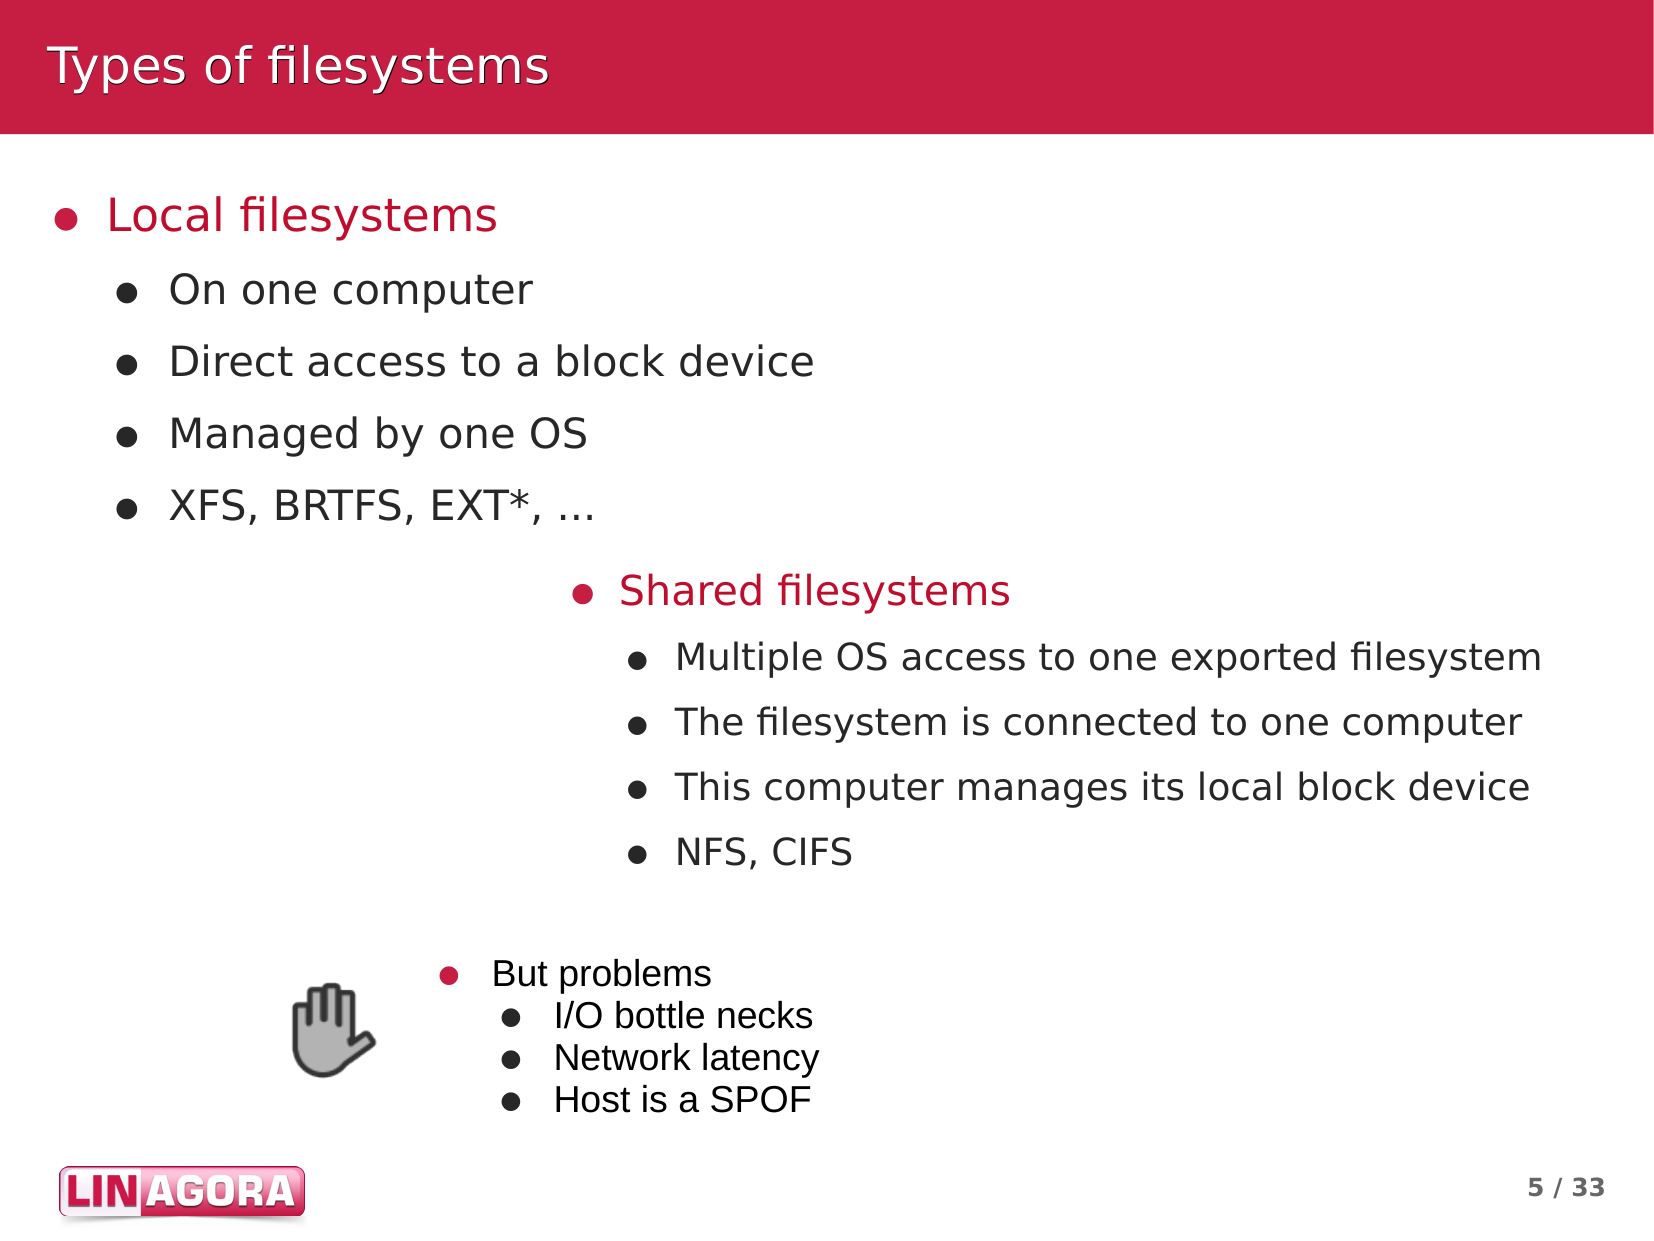

# Types of filesystems
Local filesystems
On one computer
Direct access to a block device
Managed by one OS
XFS, BRTFS, EXT*, ...
Shared filesystems
Multiple OS access to one exported filesystem
The filesystem is connected to one computer
This computer manages its local block device
NFS, CIFS
But problems
I/O bottle necks
Network latency
Host is a SPOF